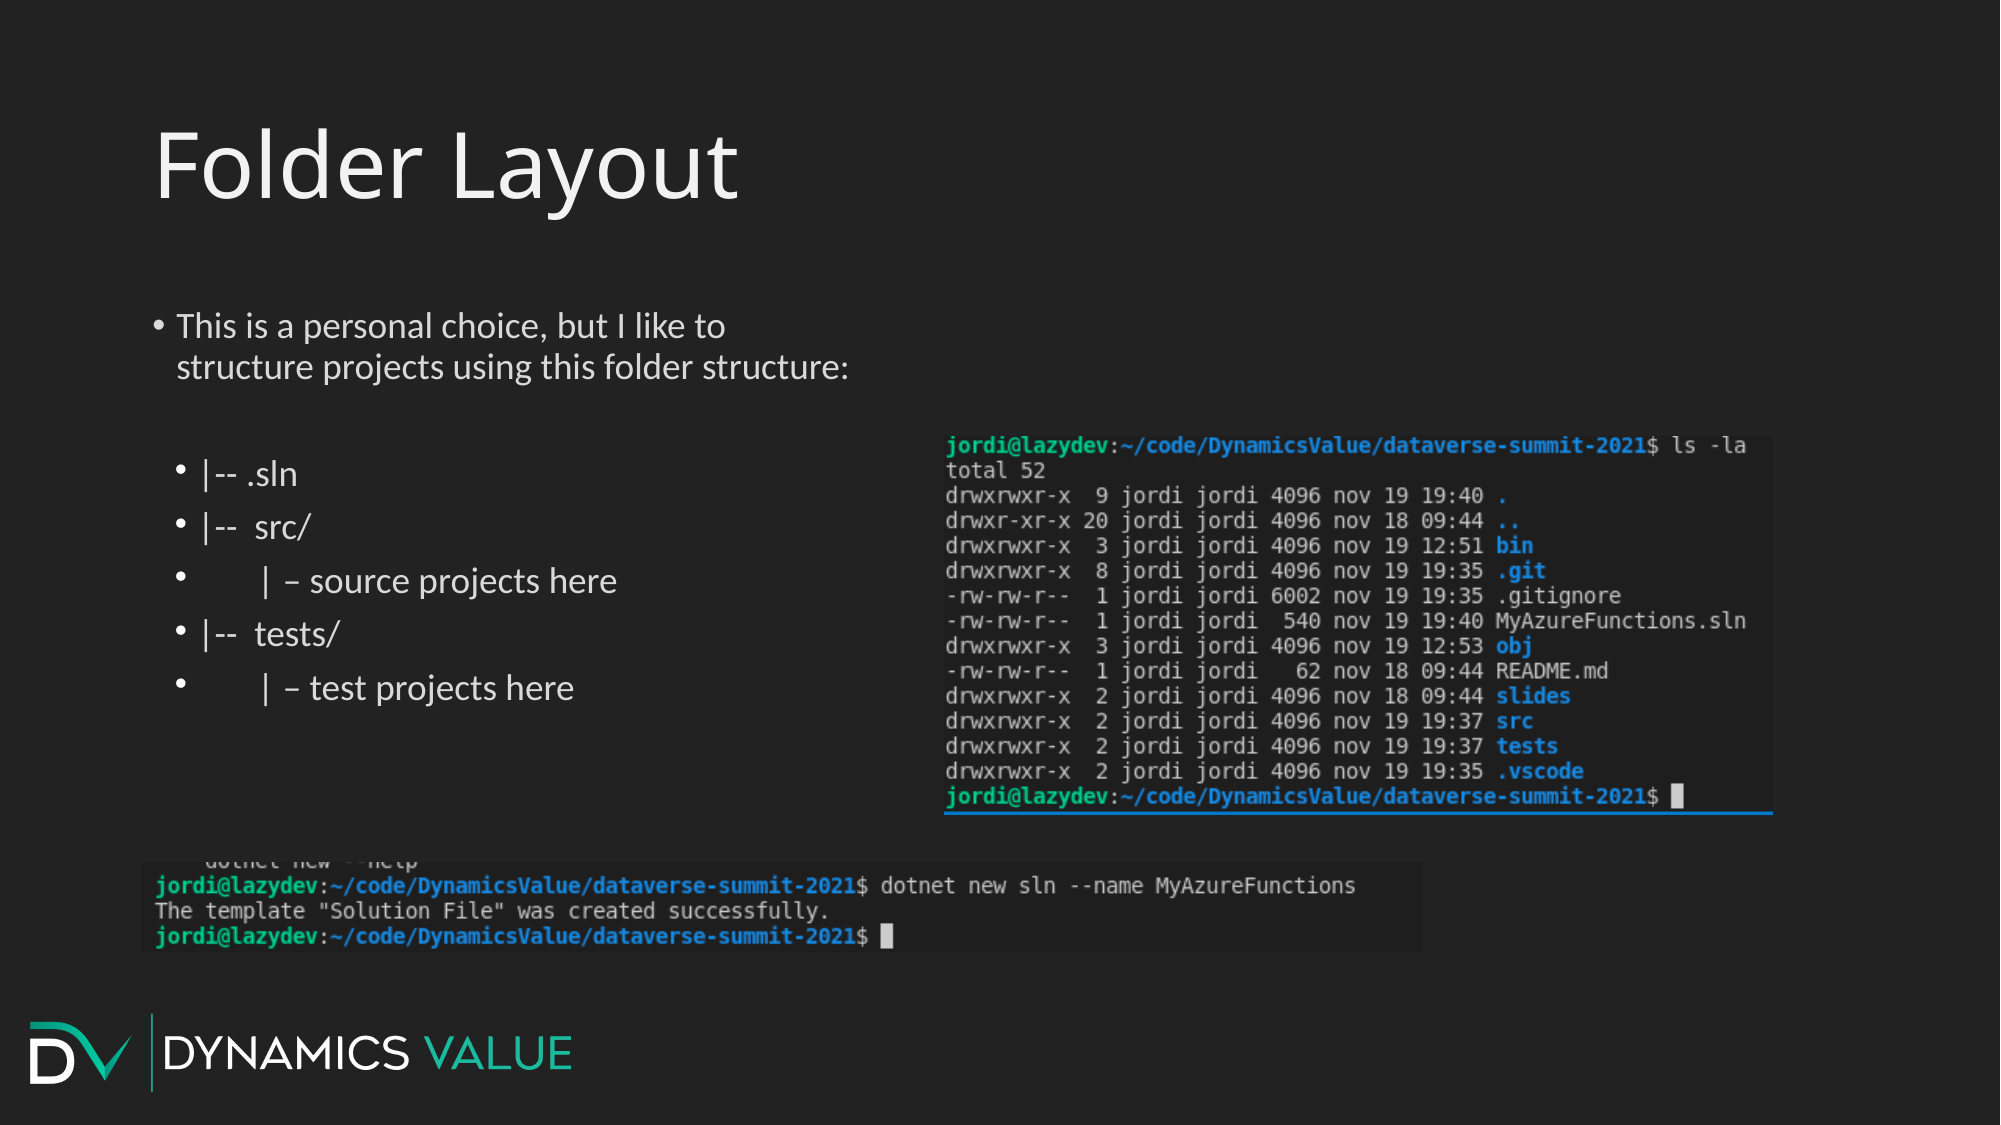

Folder Layout
This is a personal choice, but I like to structure projects using this folder structure:
|-- .sln
|-- src/
 | – source projects here
|-- tests/
 | – test projects here